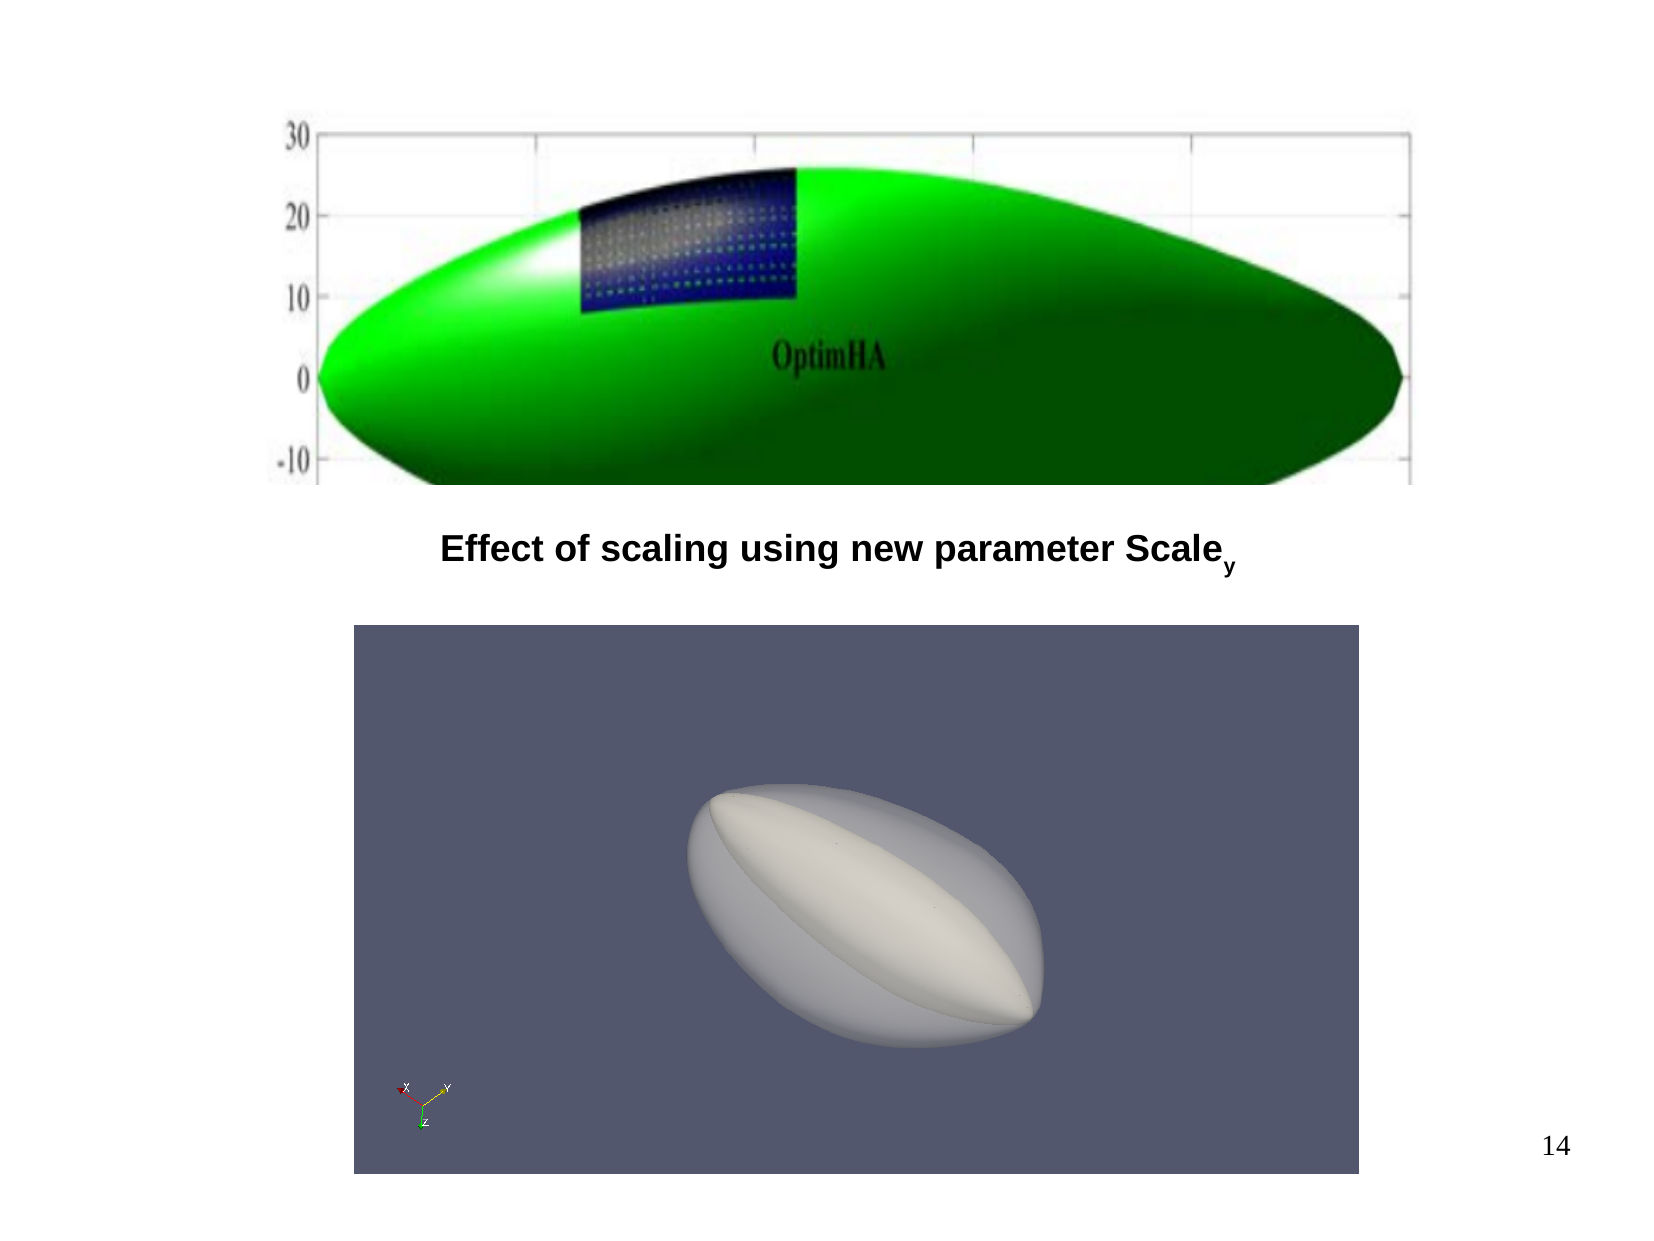

Effect of scaling using new parameter Scaley
14